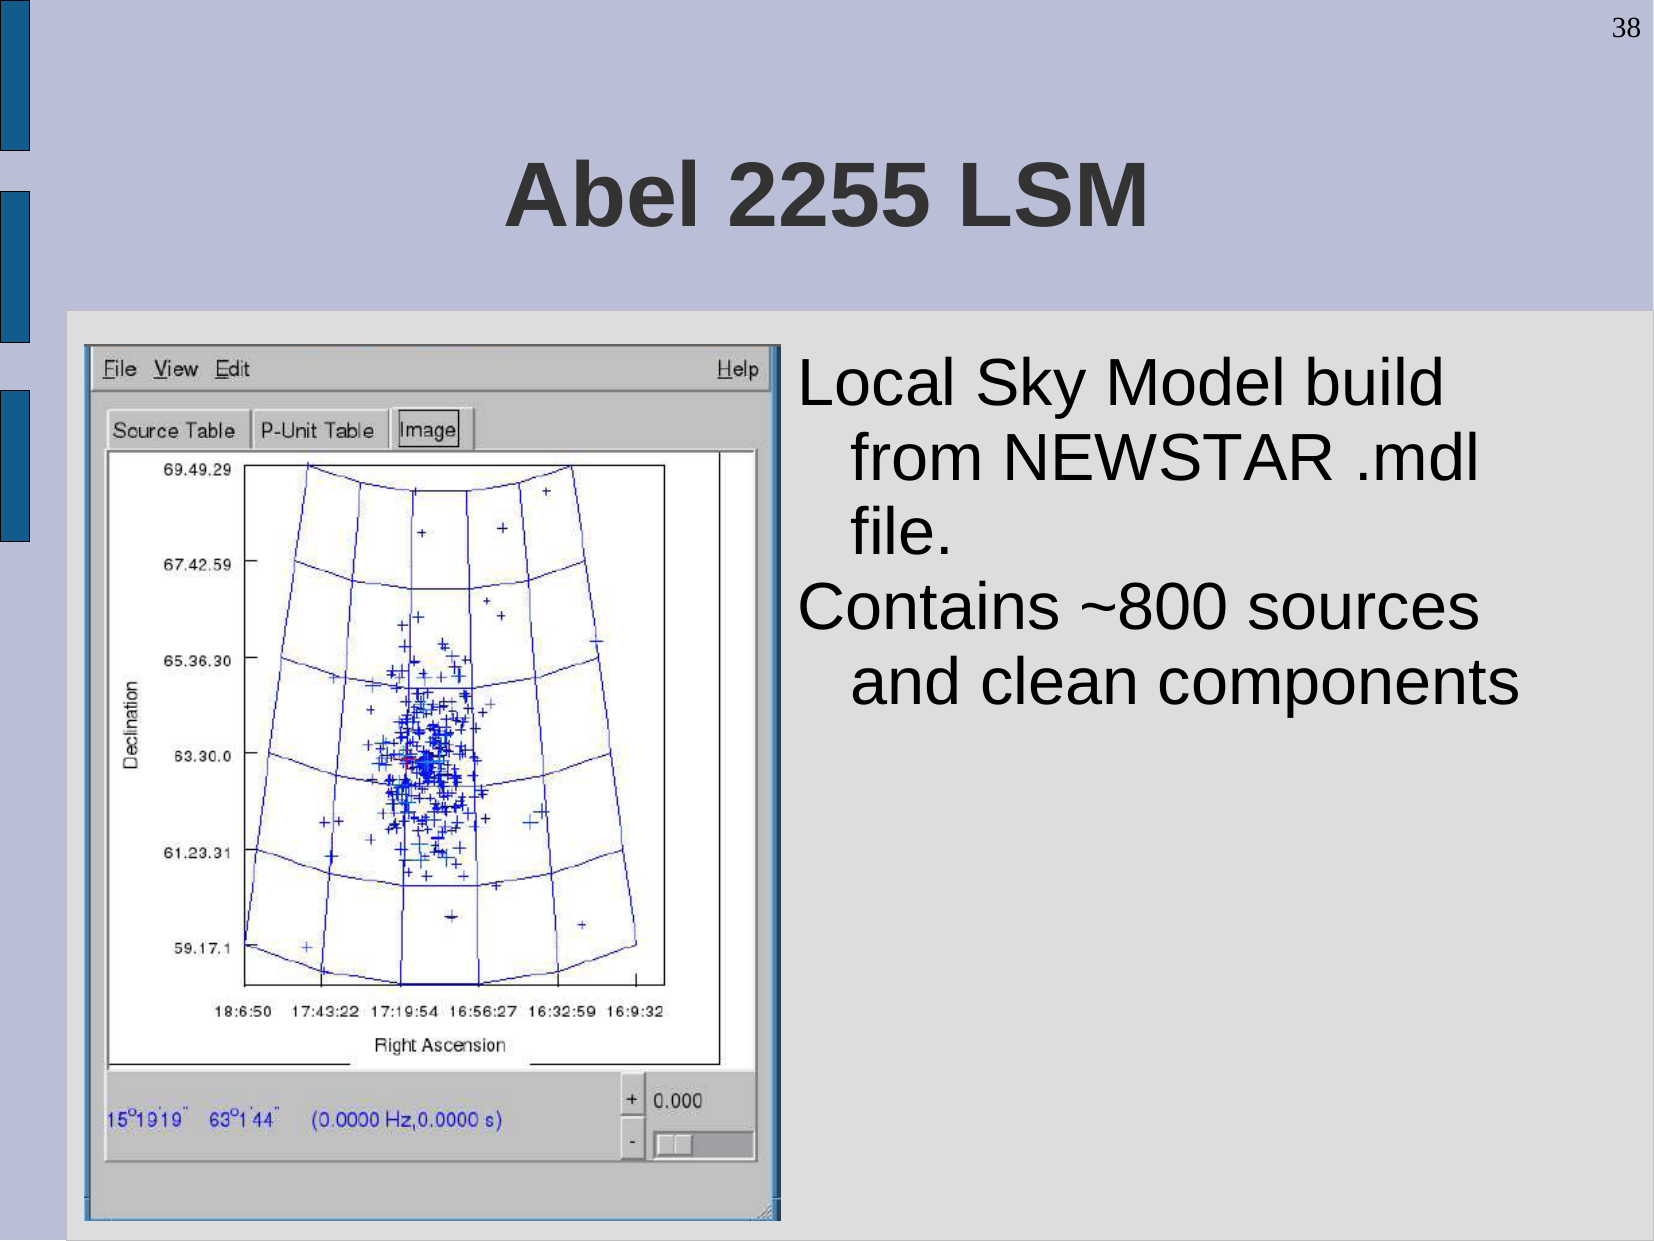

38
# Abel 2255 LSM
Local Sky Model build from NEWSTAR .mdl file.
Contains ~800 sources and clean components